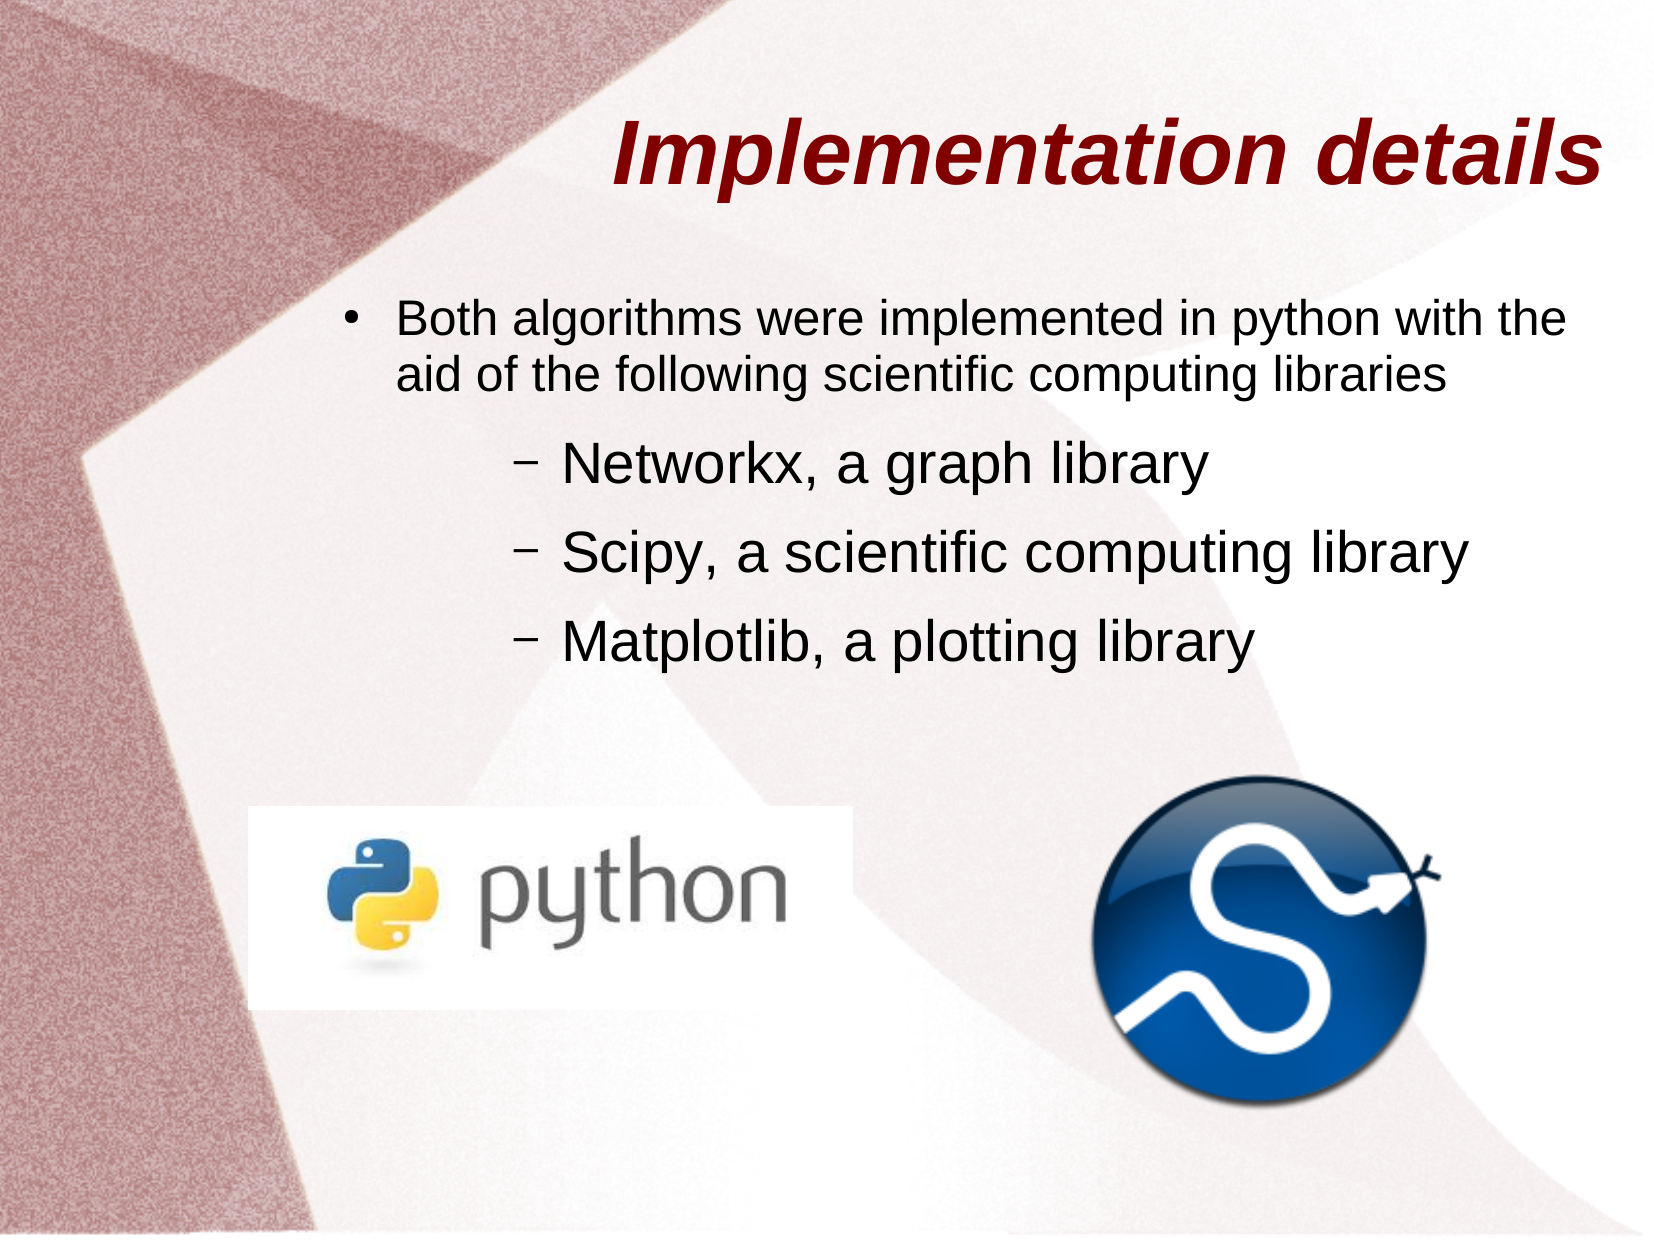

# Implementation details
Both algorithms were implemented in python with the aid of the following scientific computing libraries
Networkx, a graph library
Scipy, a scientific computing library
Matplotlib, a plotting library